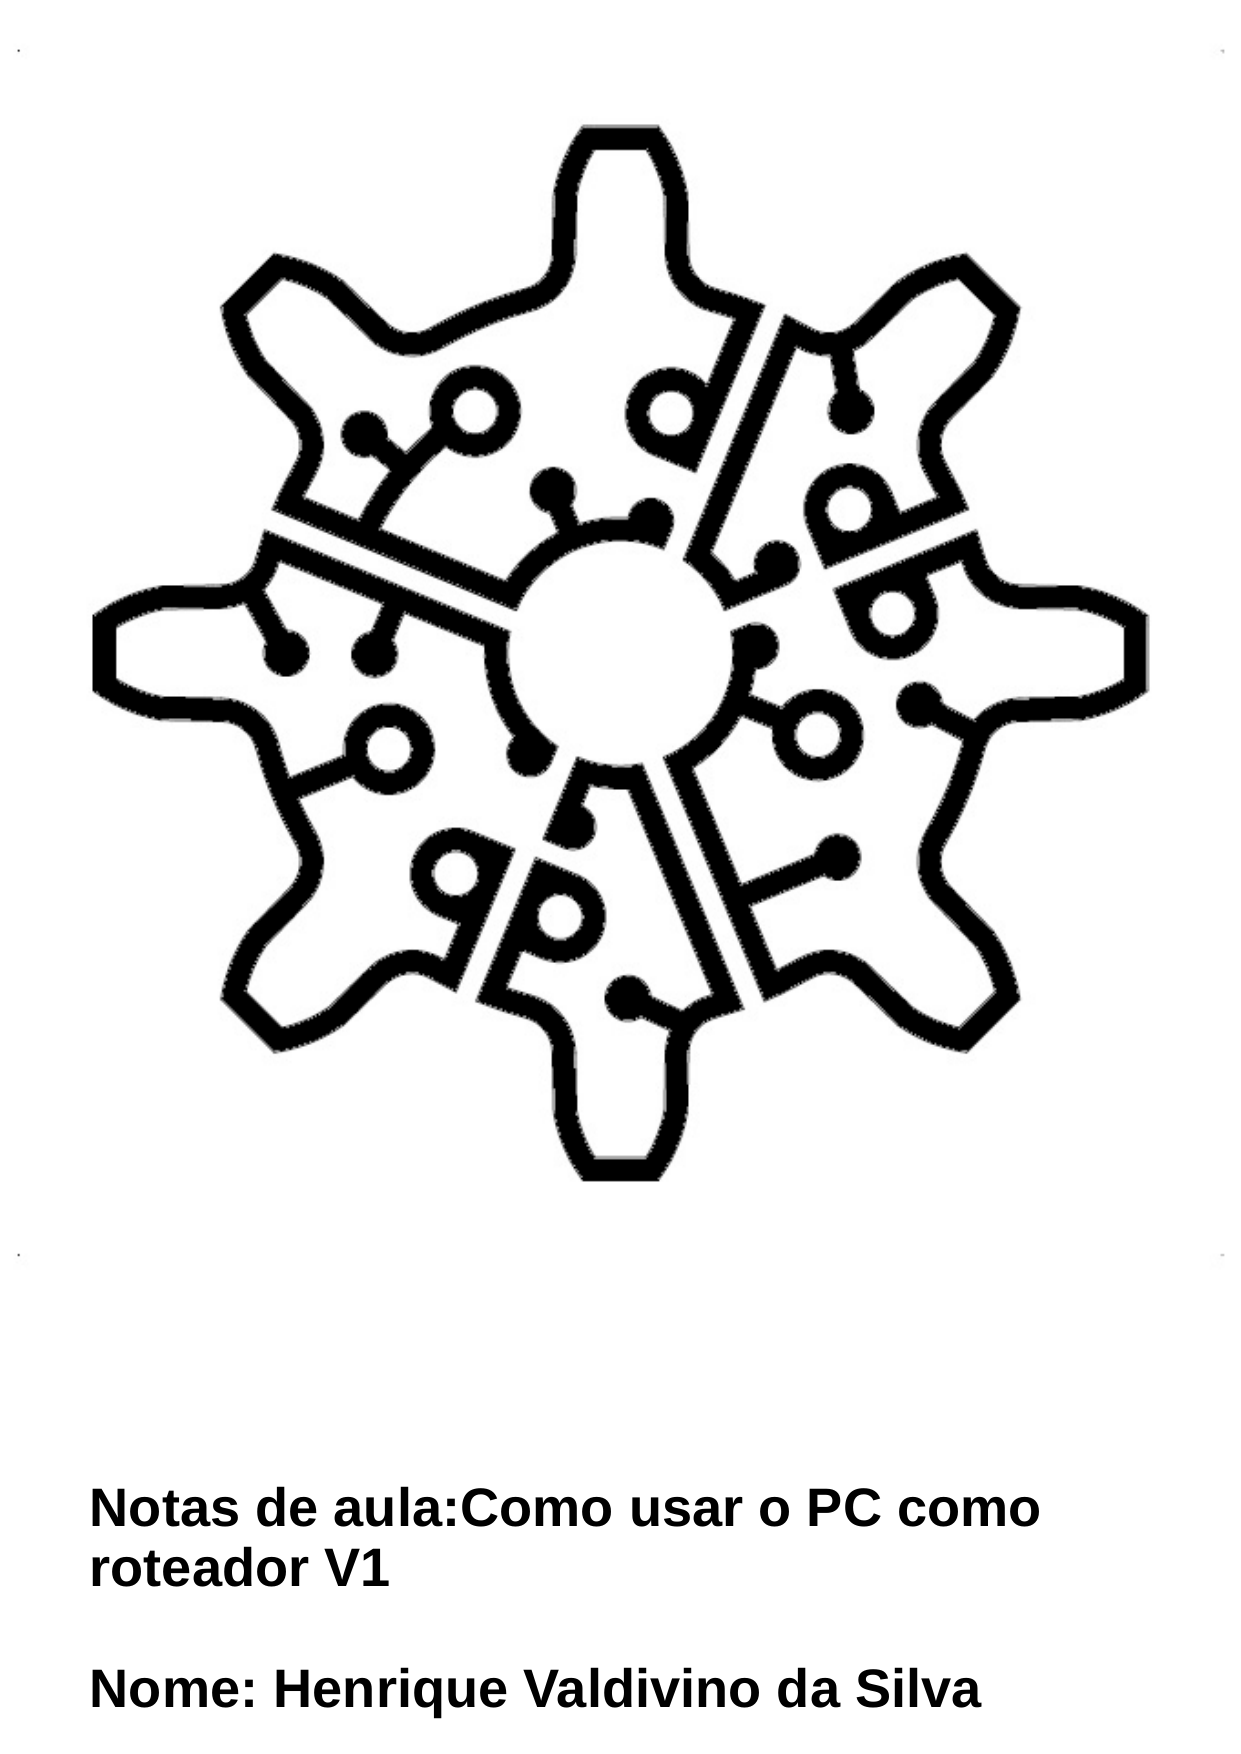

Notas de aula:Como usar o PC como roteador V1
Nome: Henrique Valdivino da Silva